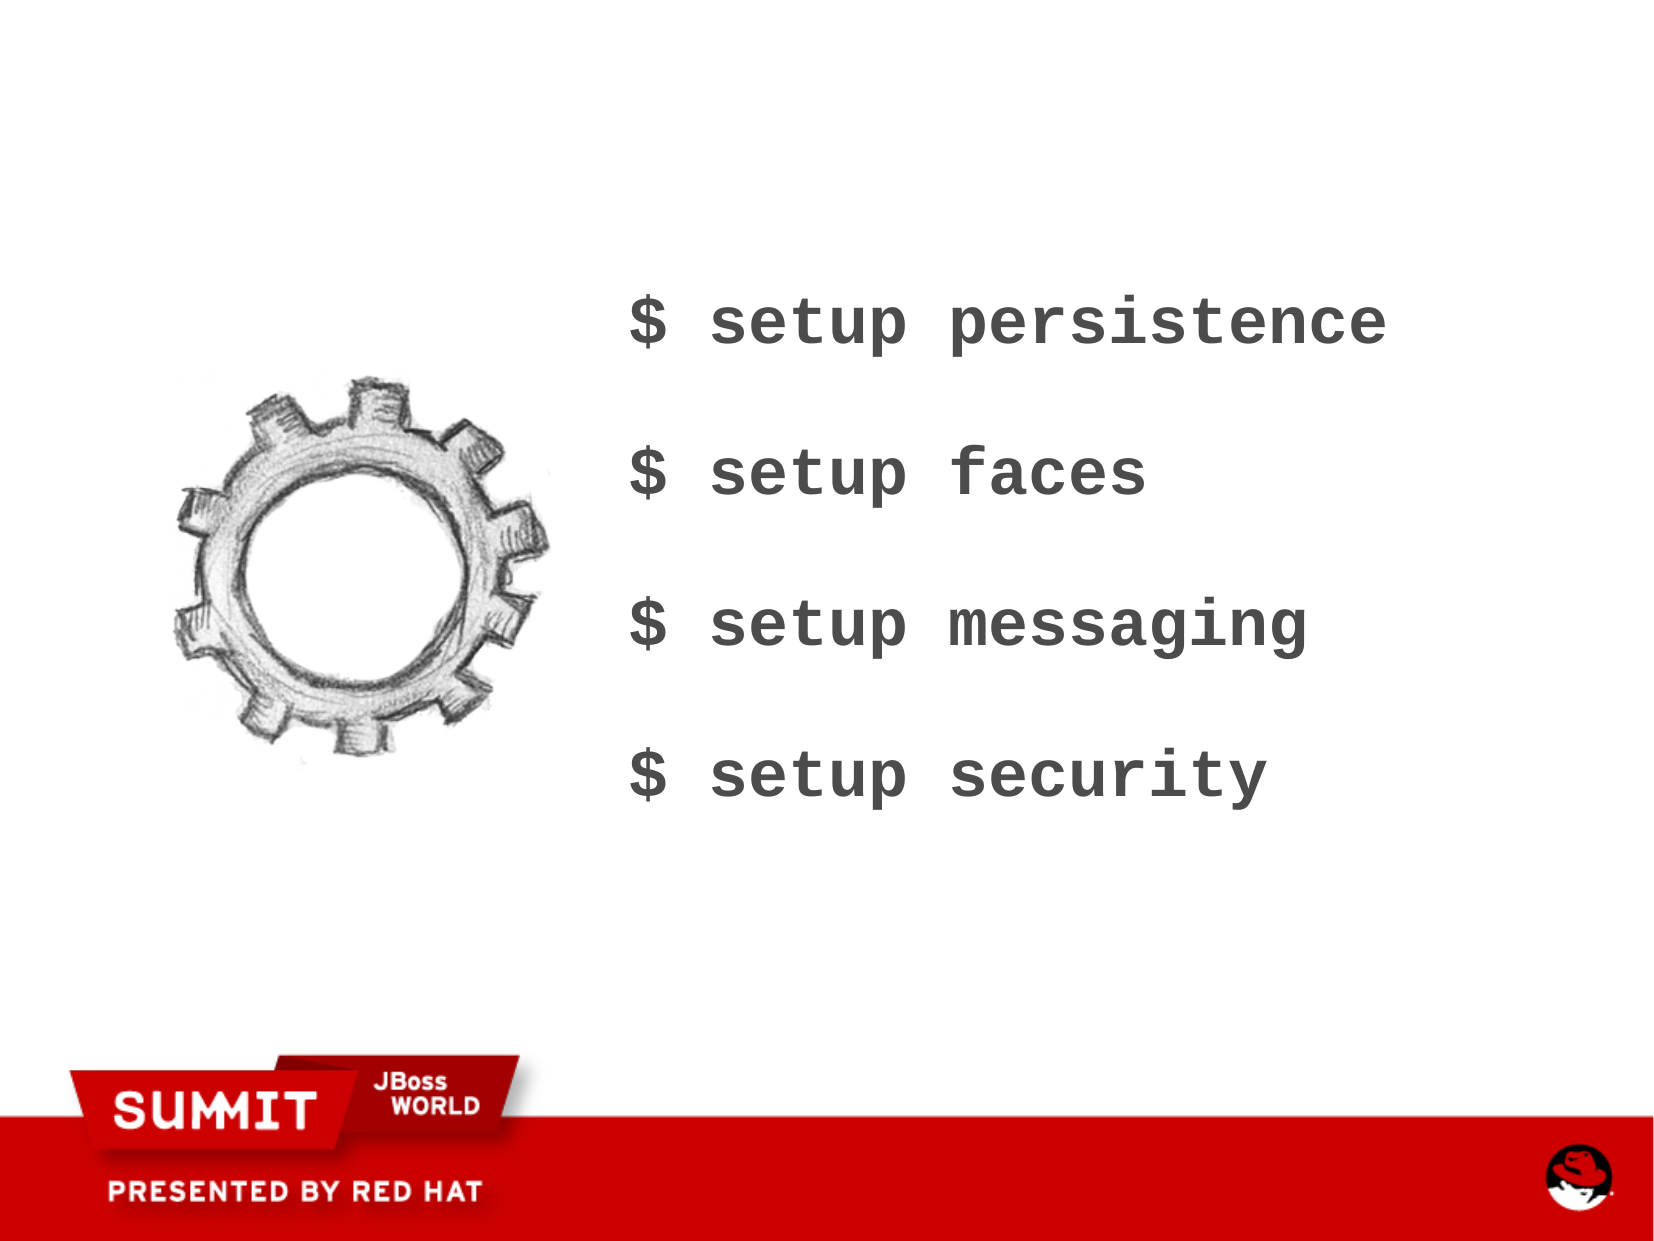

$ setup persistence
$ setup faces
$ setup messaging
$ setup security